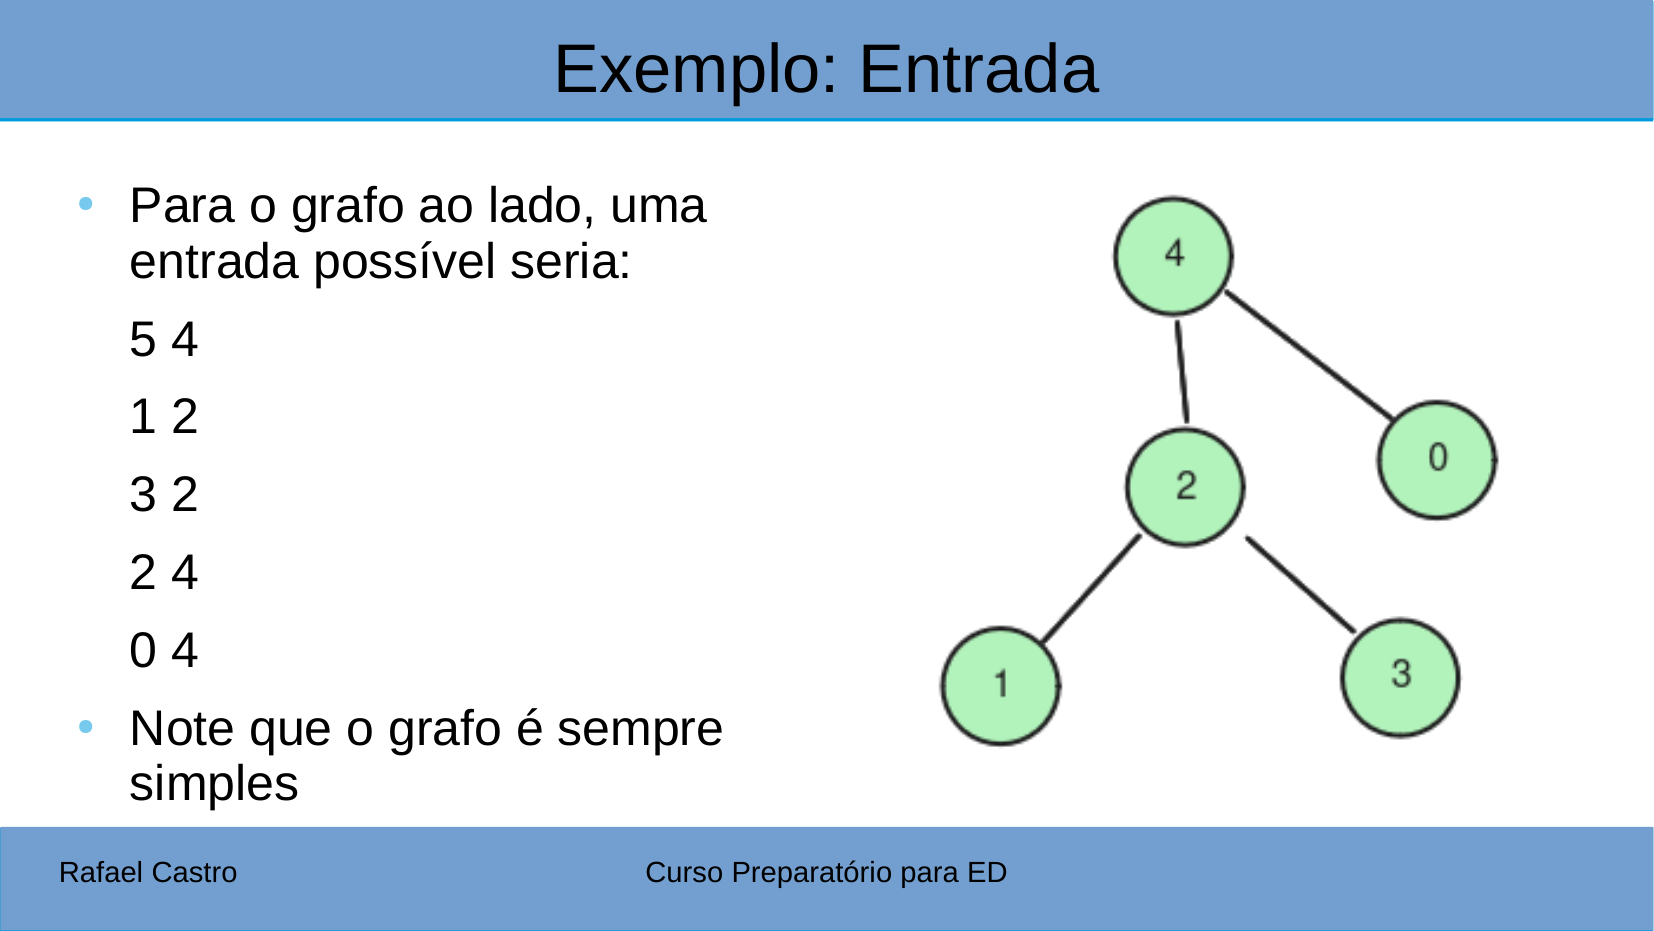

# Exemplo: Entrada
Para o grafo ao lado, uma entrada possível seria:
5 4
1 2
3 2
2 4
0 4
Note que o grafo é sempre simples
Curso Preparatório para ED